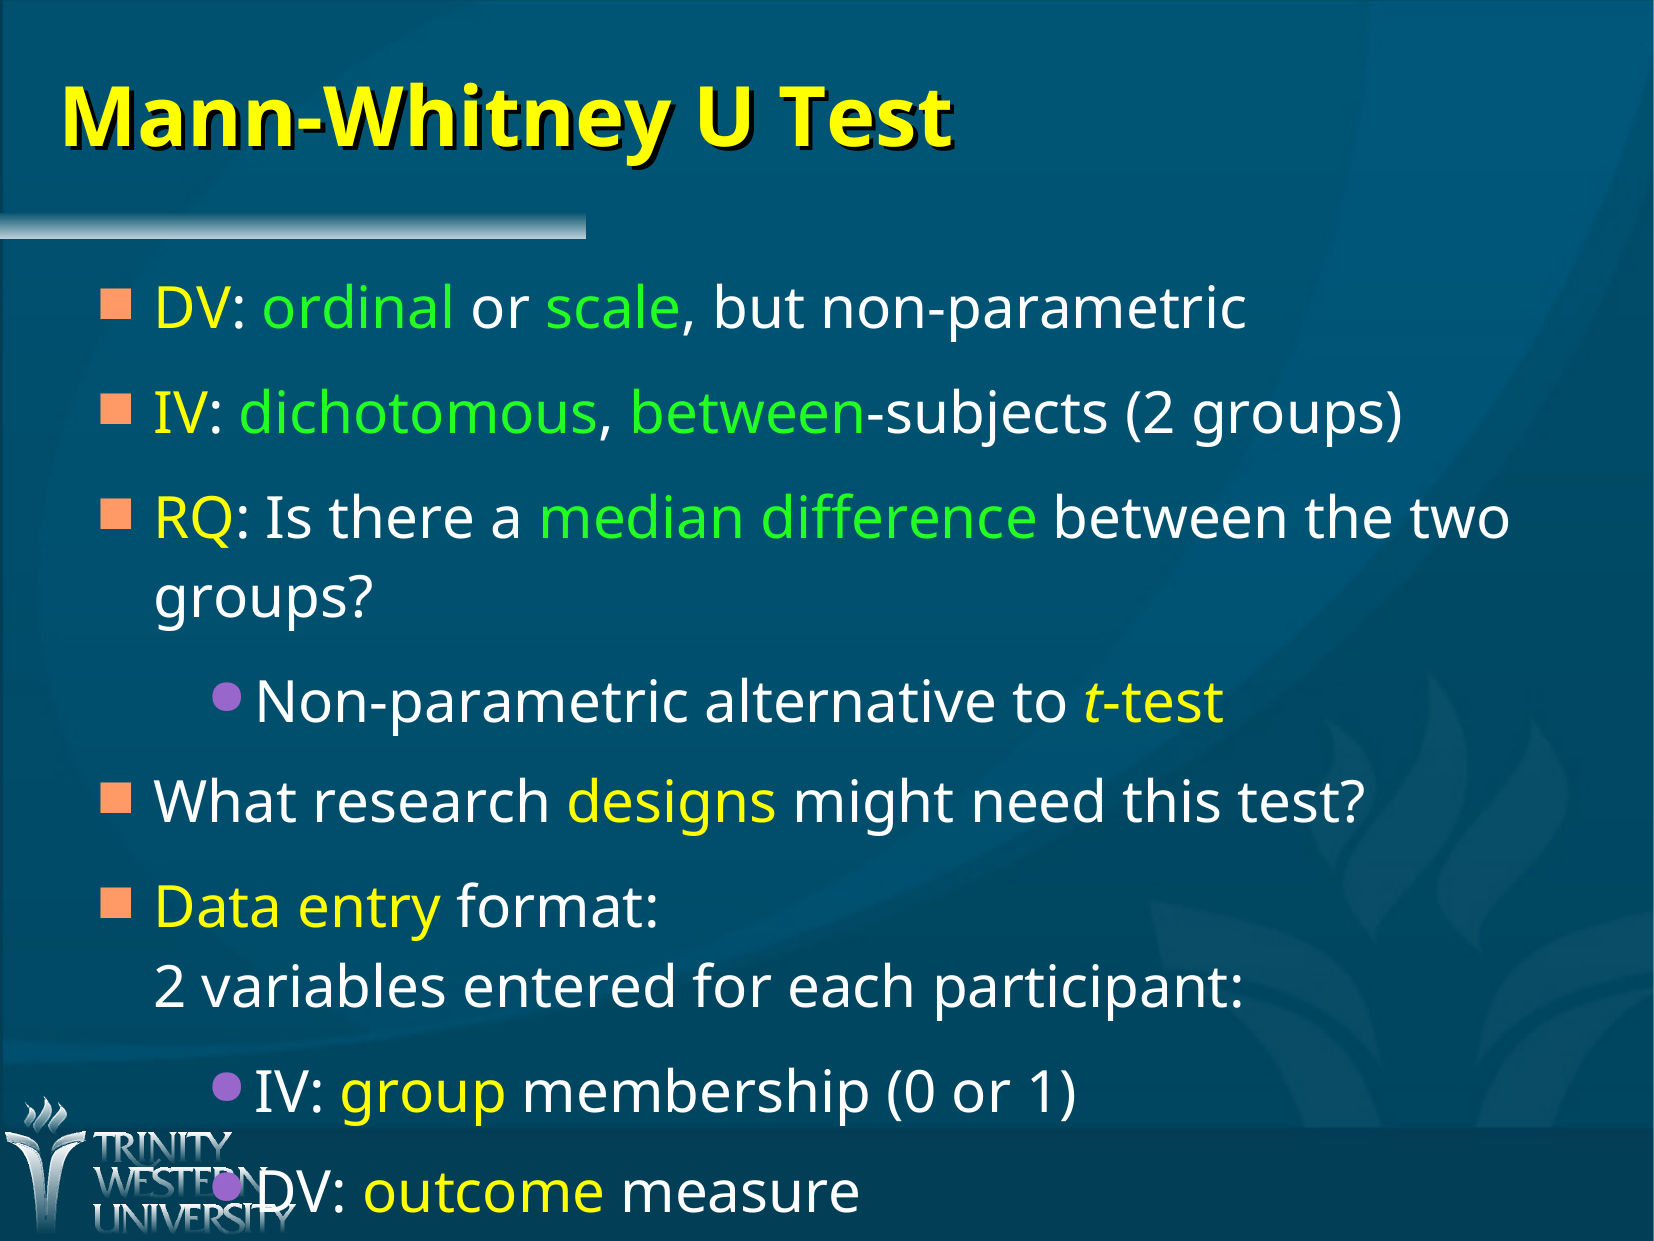

# Mann-Whitney U Test
DV: ordinal or scale, but non-parametric
IV: dichotomous, between-subjects (2 groups)
RQ: Is there a median difference between the two groups?
Non-parametric alternative to t-test
What research designs might need this test?
Data entry format:
2 variables entered for each participant:
IV: group membership (0 or 1)
DV: outcome measure